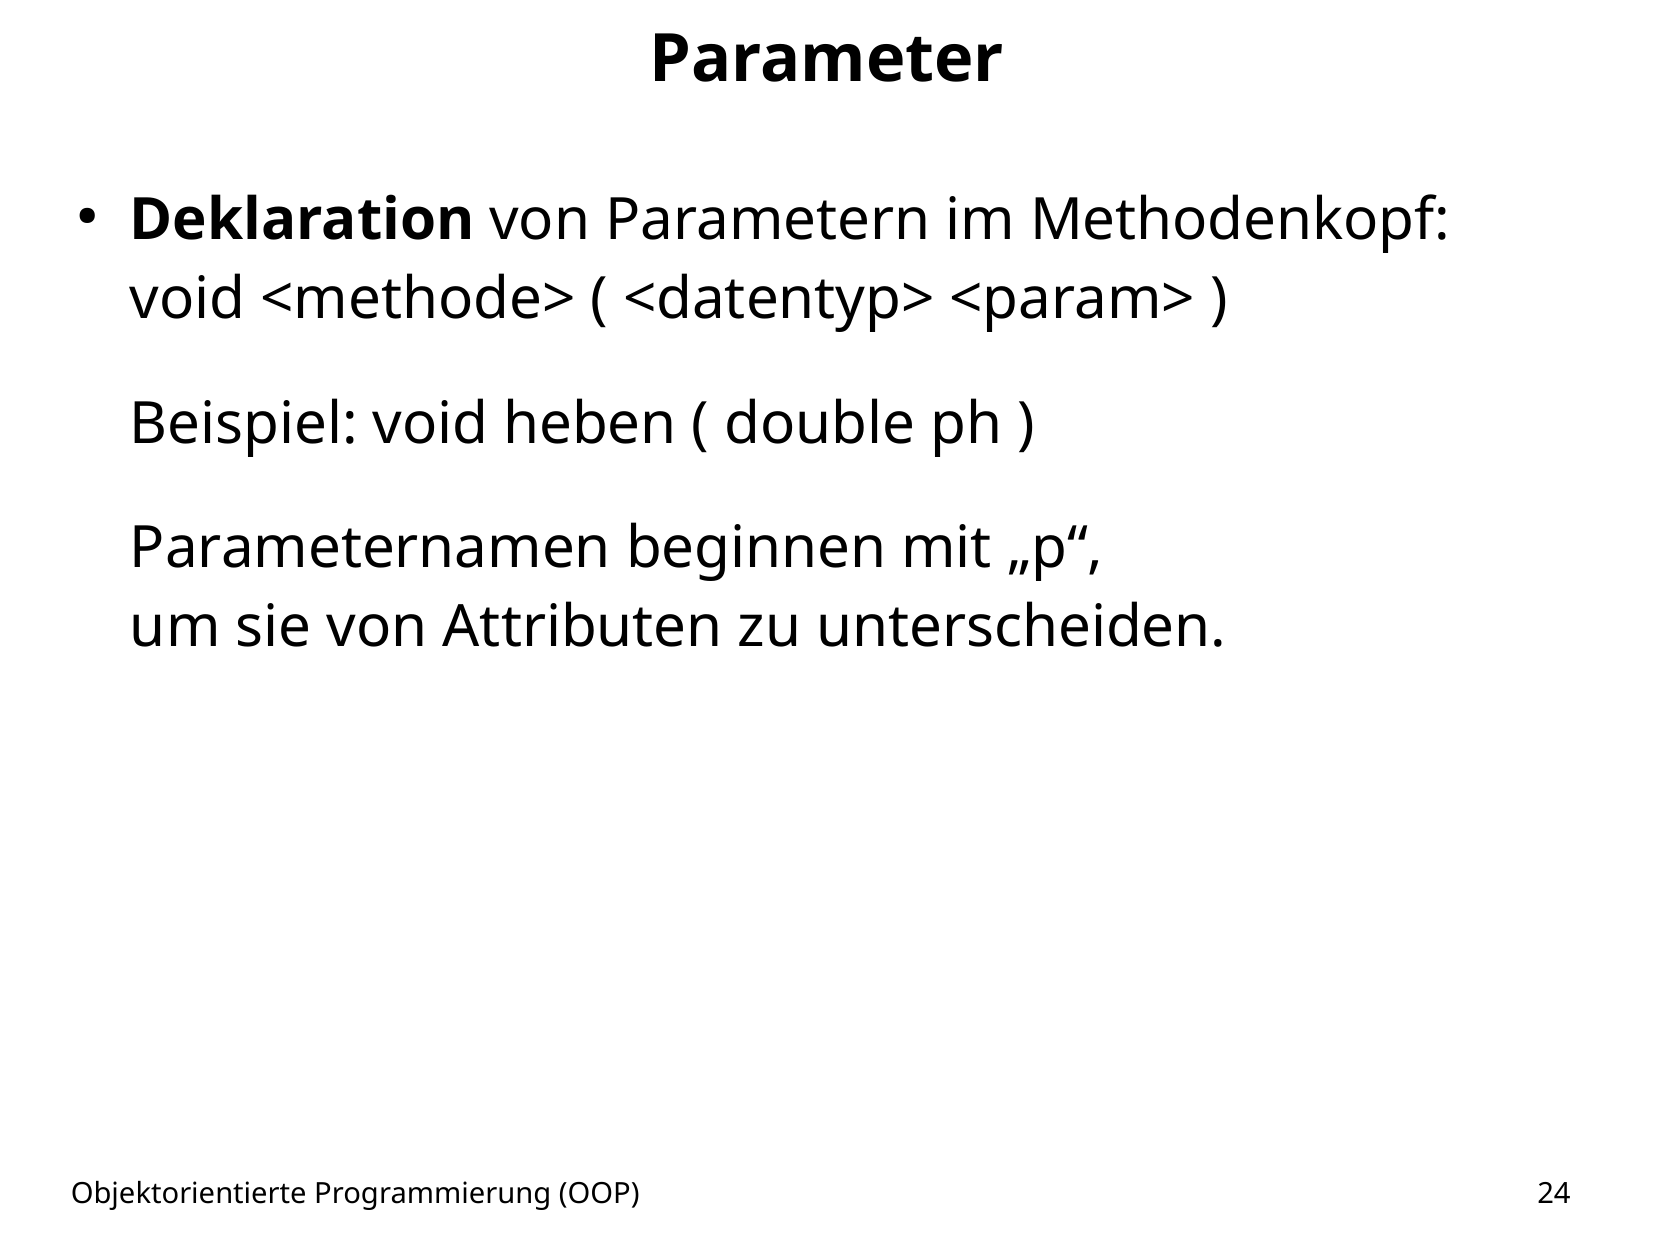

# Parameter
Deklaration von Parametern im Methodenkopf:
void <methode> ( <datentyp> <param> )
Beispiel: void heben ( double ph )
Parameternamen beginnen mit „p“,
um sie von Attributen zu unterscheiden.
Objektorientierte Programmierung (OOP)
24